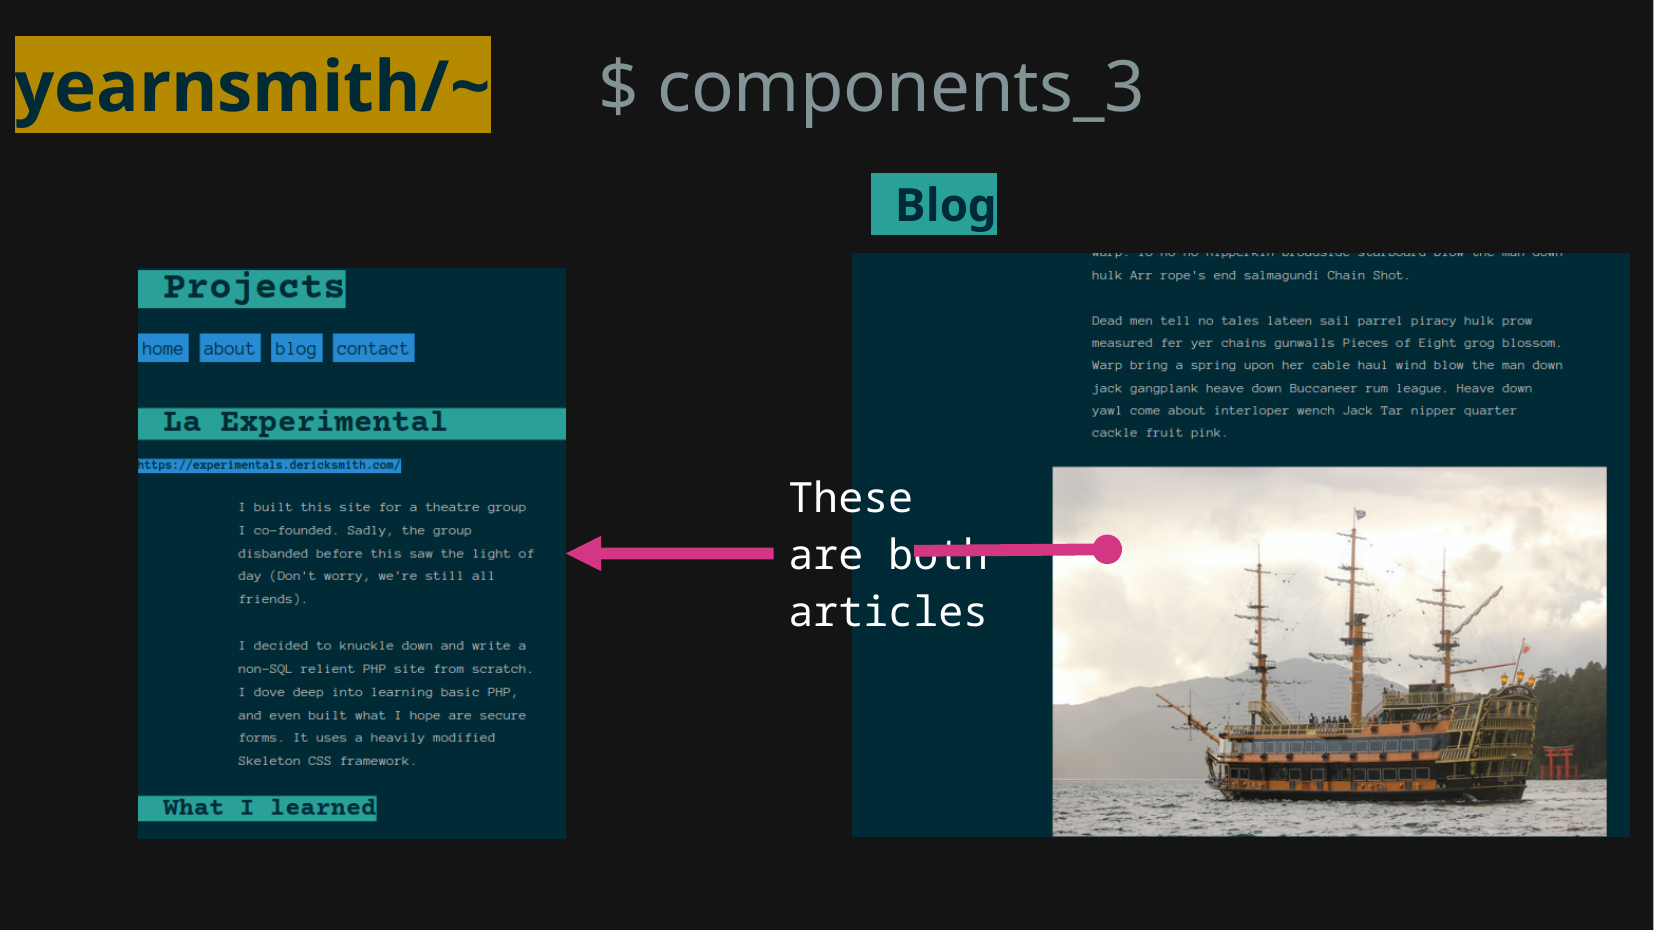

$ components_3
Yearnsmith/~
 Blog
These are both articles